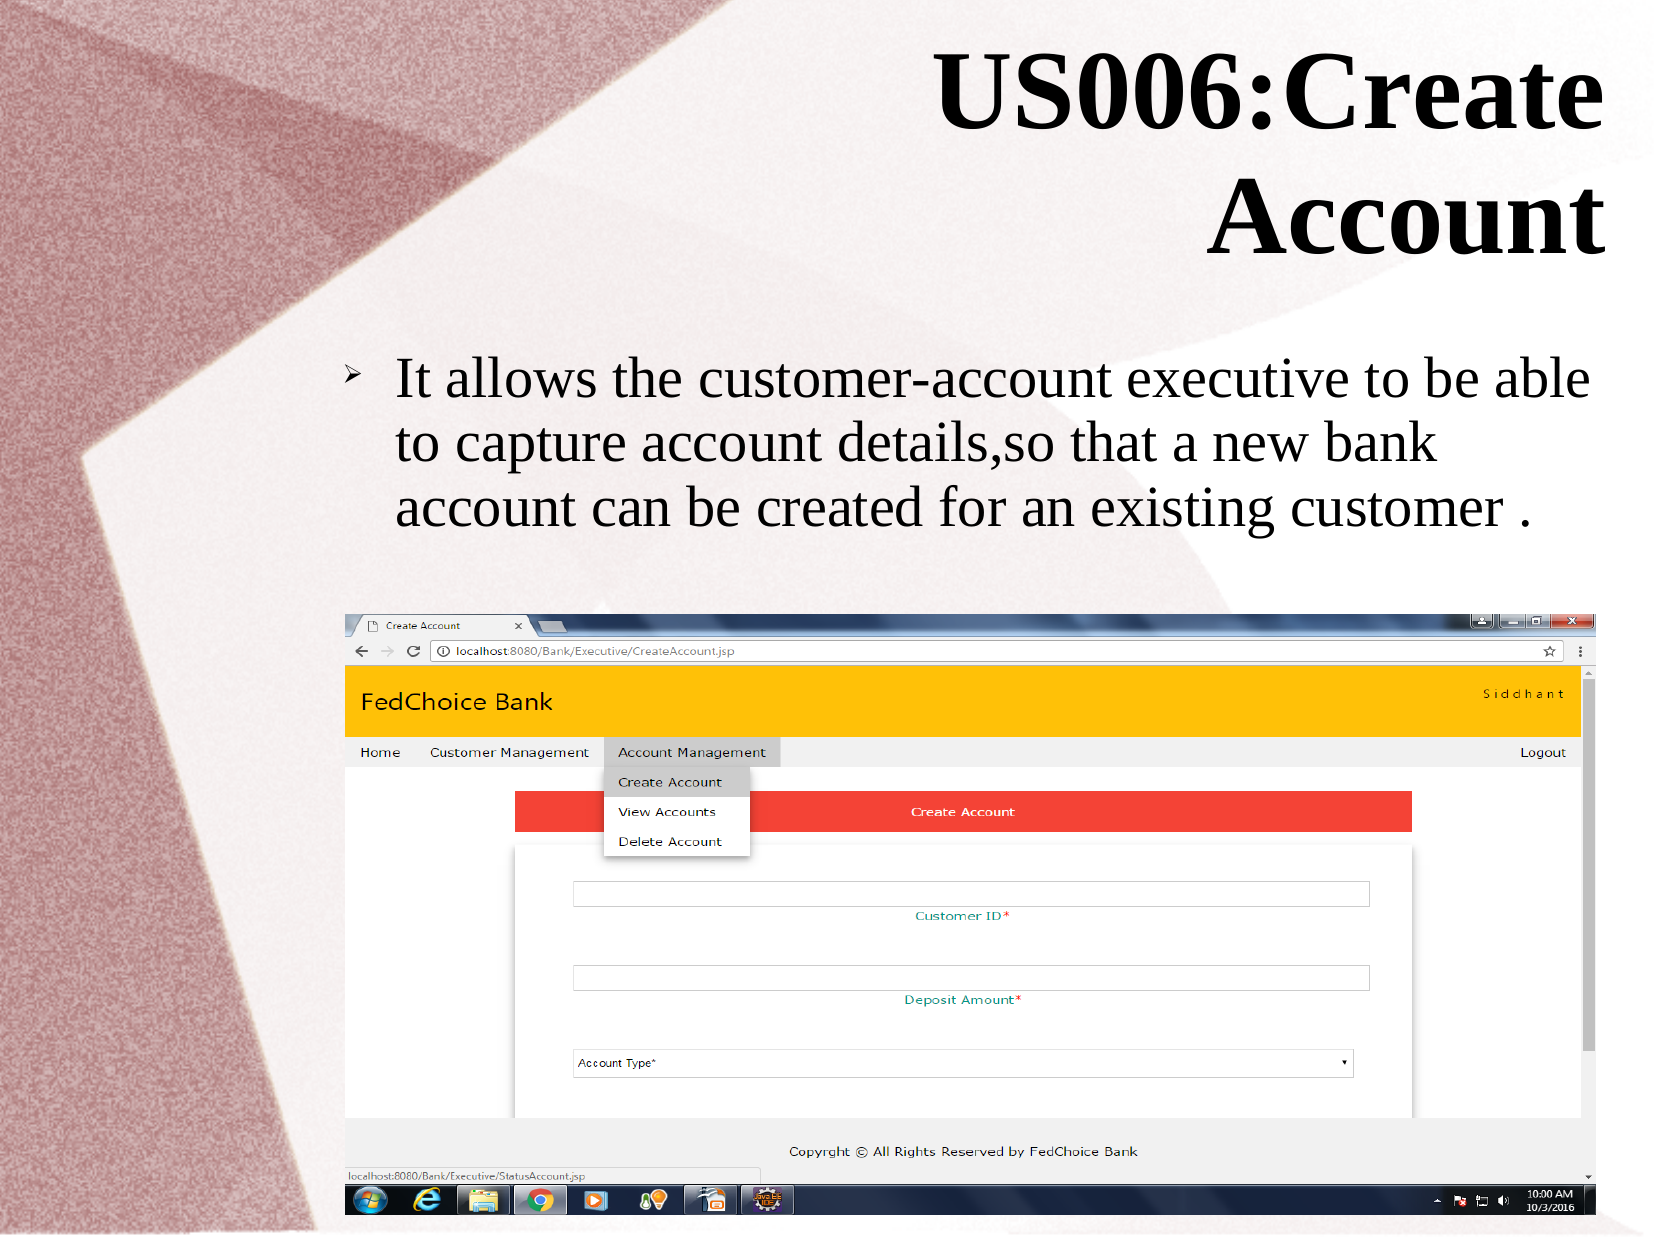

# US006:Create Account
It allows the customer-account executive to be able to capture account details,so that a new bank account can be created for an existing customer .